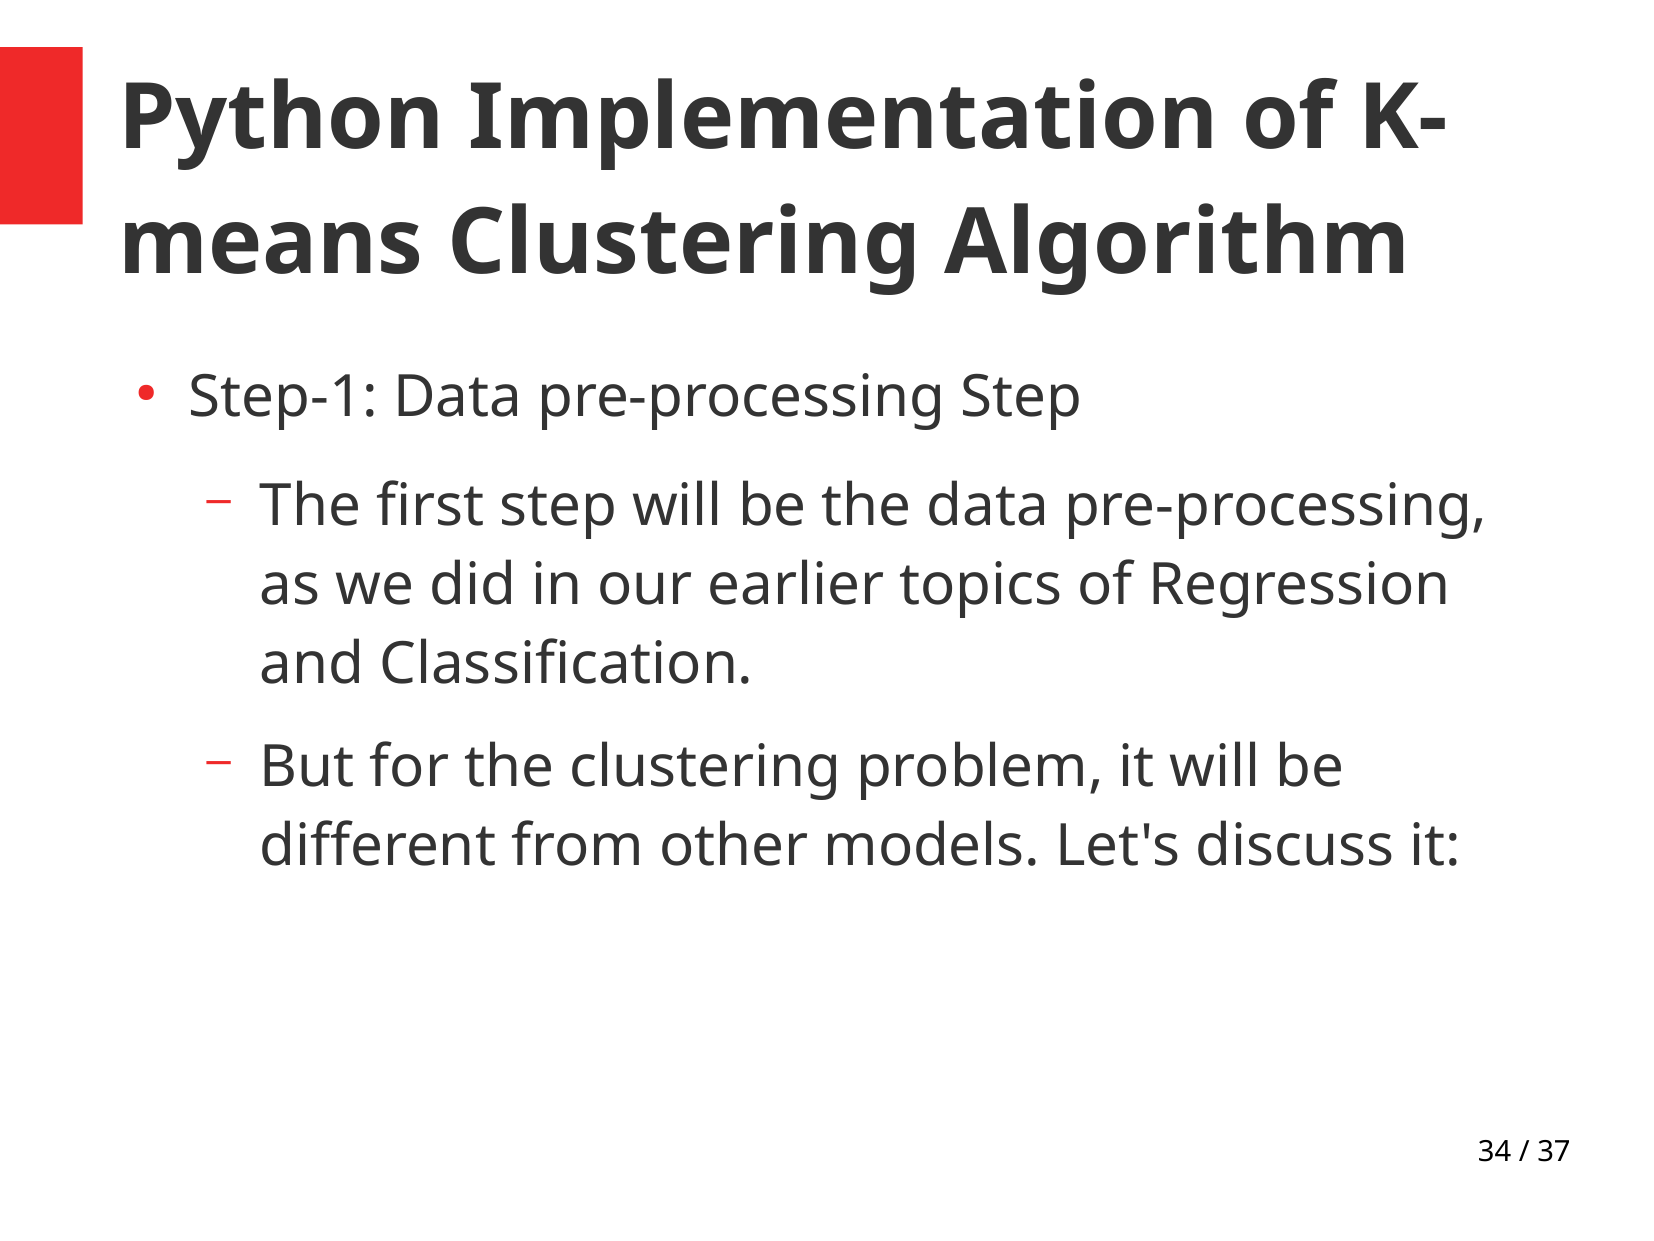

# Python Implementation of K-means Clustering Algorithm
Step-1: Data pre-processing Step
The first step will be the data pre-processing, as we did in our earlier topics of Regression and Classification.
But for the clustering problem, it will be different from other models. Let's discuss it:
34